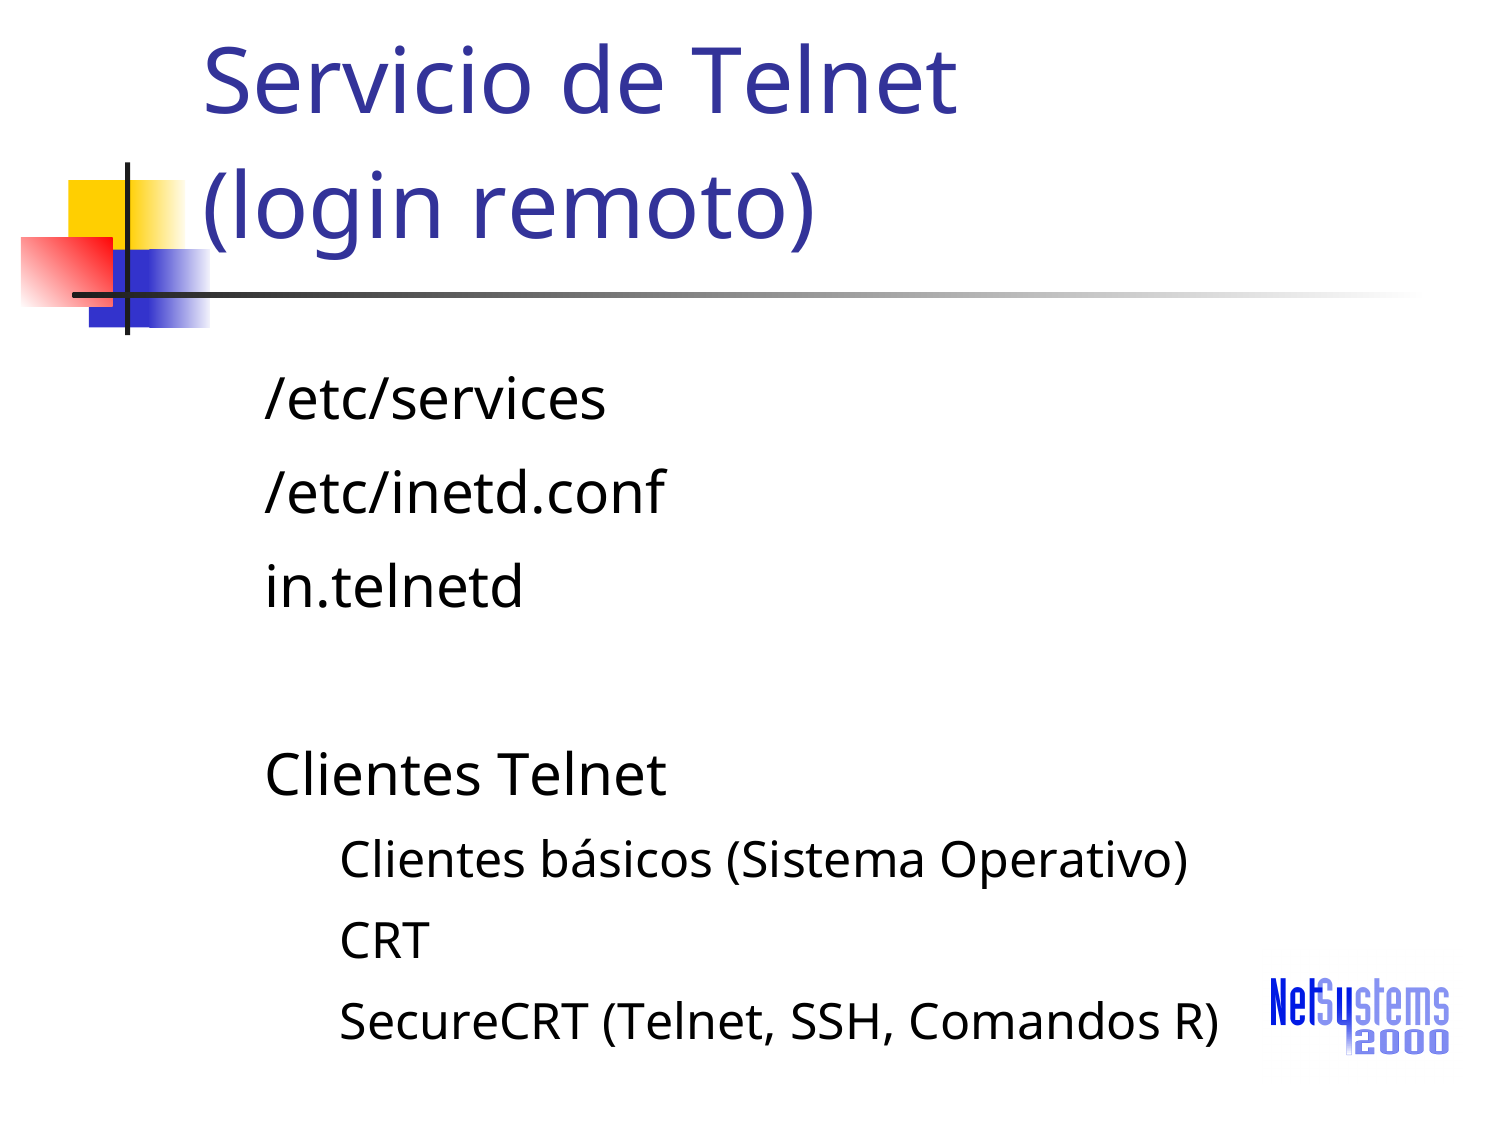

# Servicio de Telnet (login remoto)
/etc/services
/etc/inetd.conf
in.telnetd
Clientes Telnet
Clientes básicos (Sistema Operativo)
CRT
SecureCRT (Telnet, SSH, Comandos R)